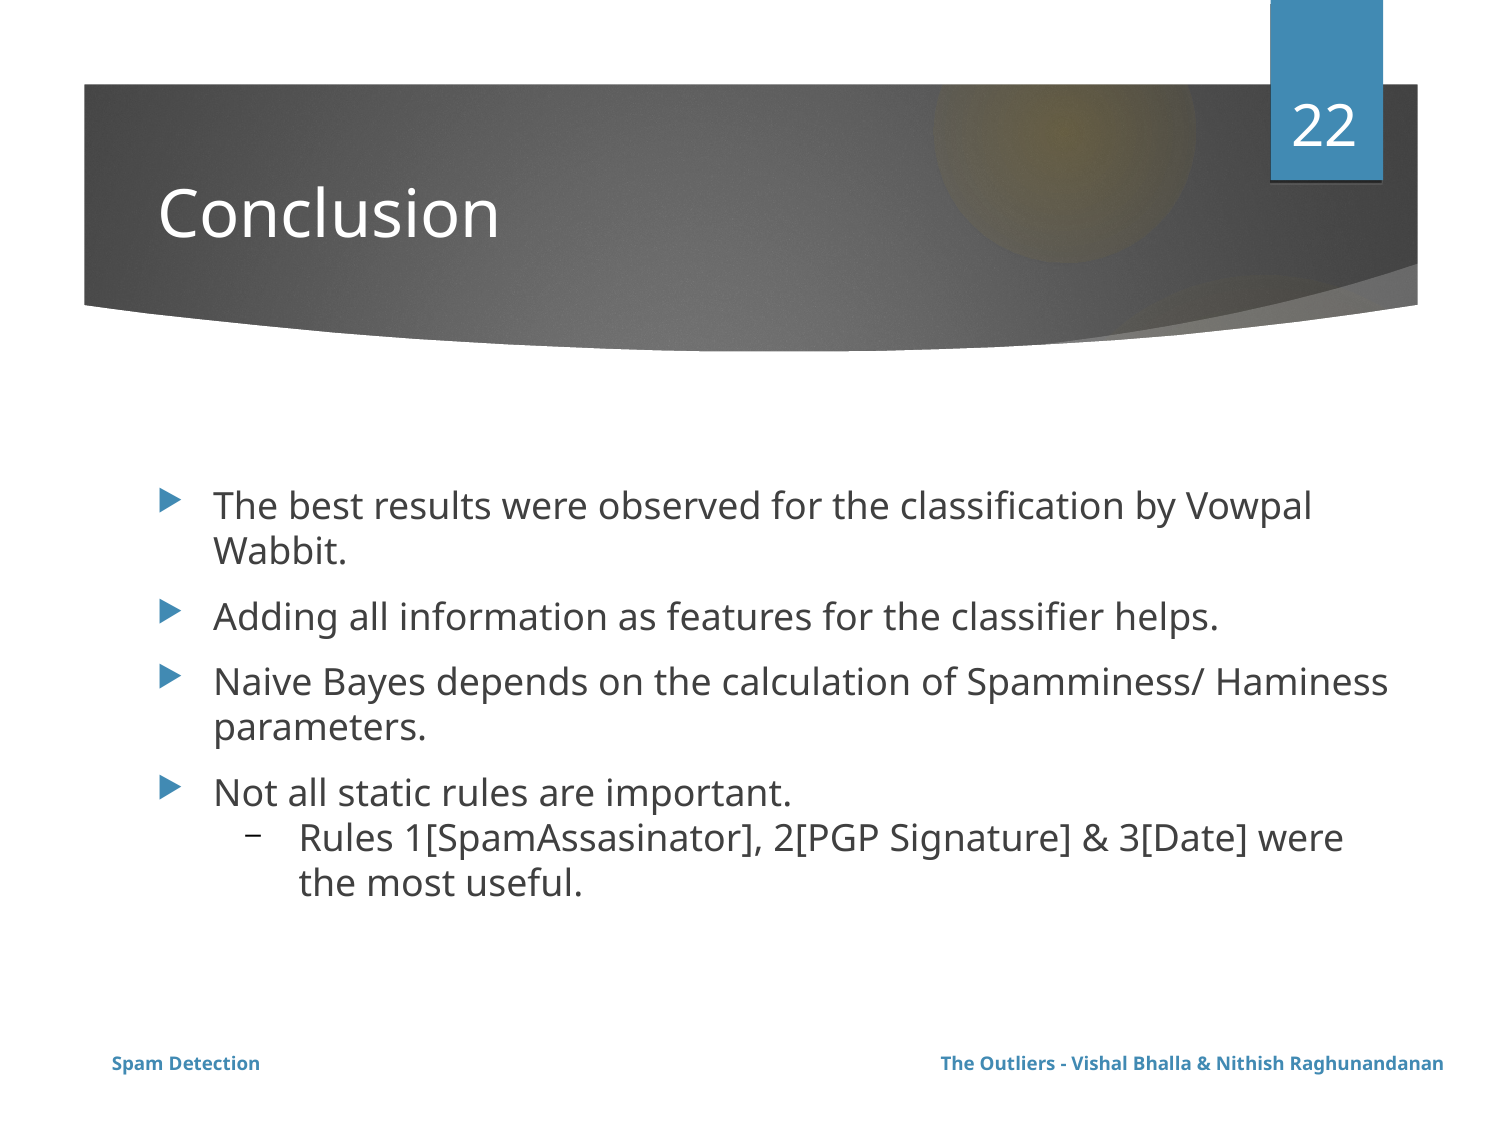

# Conclusion
The best results were observed for the classification by Vowpal Wabbit.
Adding all information as features for the classifier helps.
Naive Bayes depends on the calculation of Spamminess/ Haminess parameters.
Not all static rules are important.
Rules 1[SpamAssasinator], 2[PGP Signature] & 3[Date] were the most useful.
The Outliers - Vishal Bhalla & Nithish Raghunandanan
Spam Detection